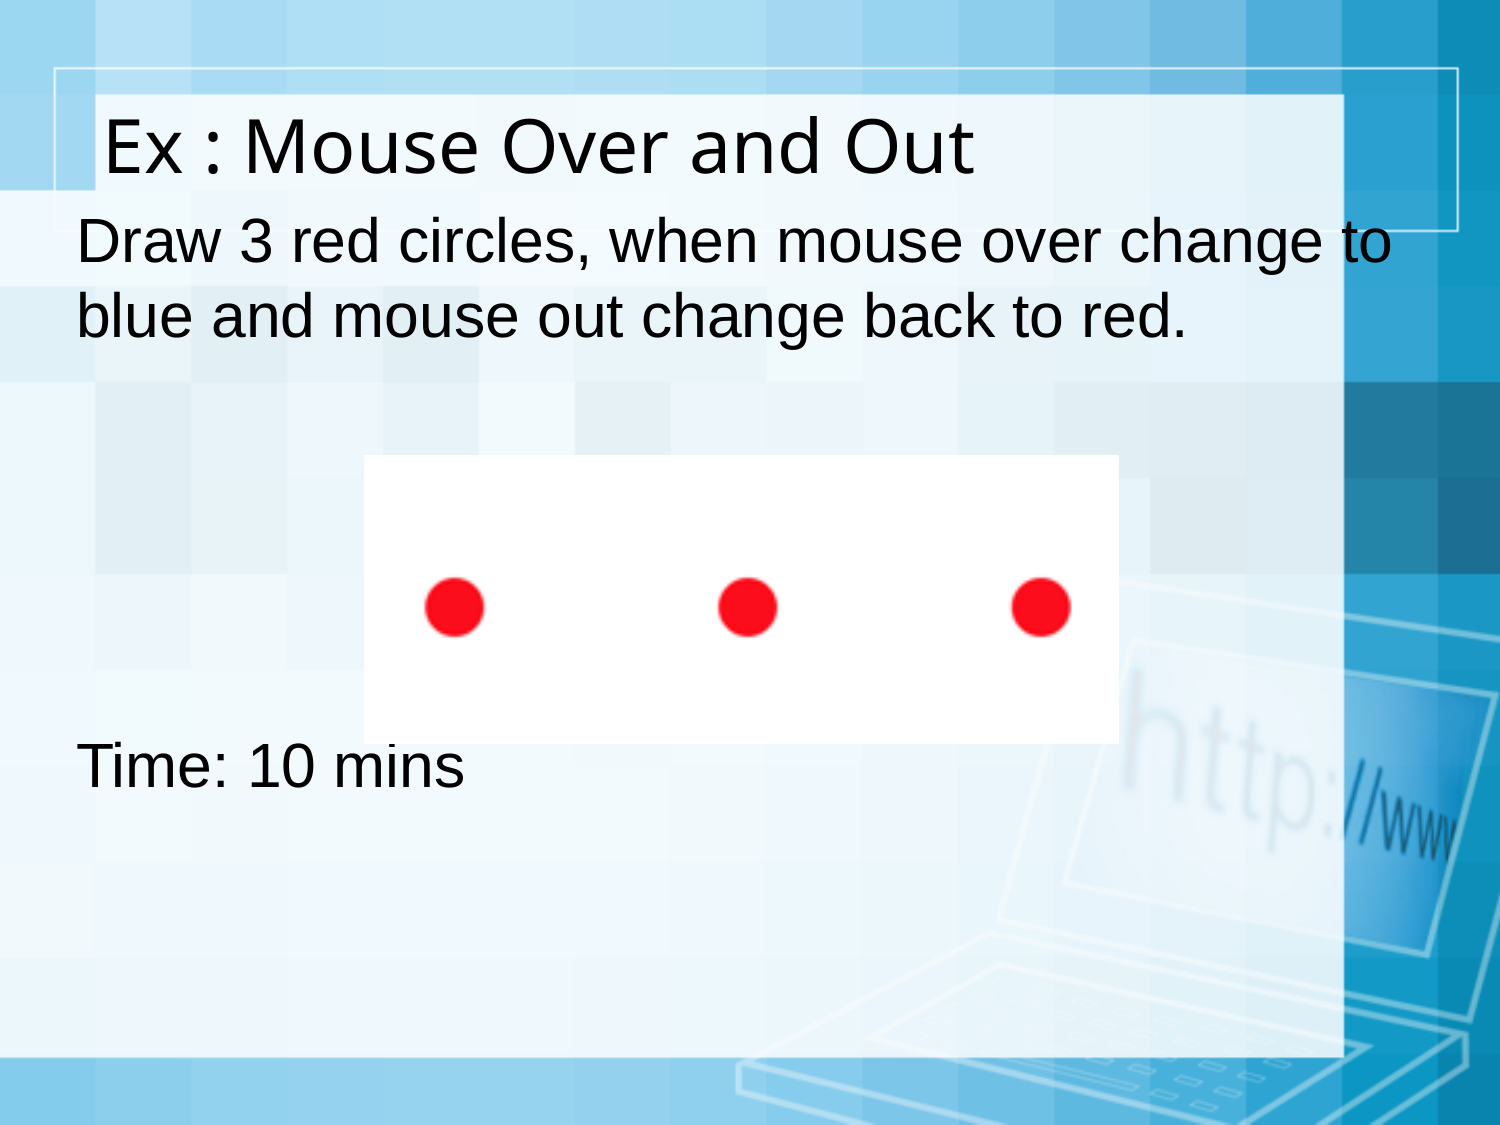

# Ex : Mouse Over and Out
Draw 3 red circles, when mouse over change to blue and mouse out change back to red.
Time: 10 mins